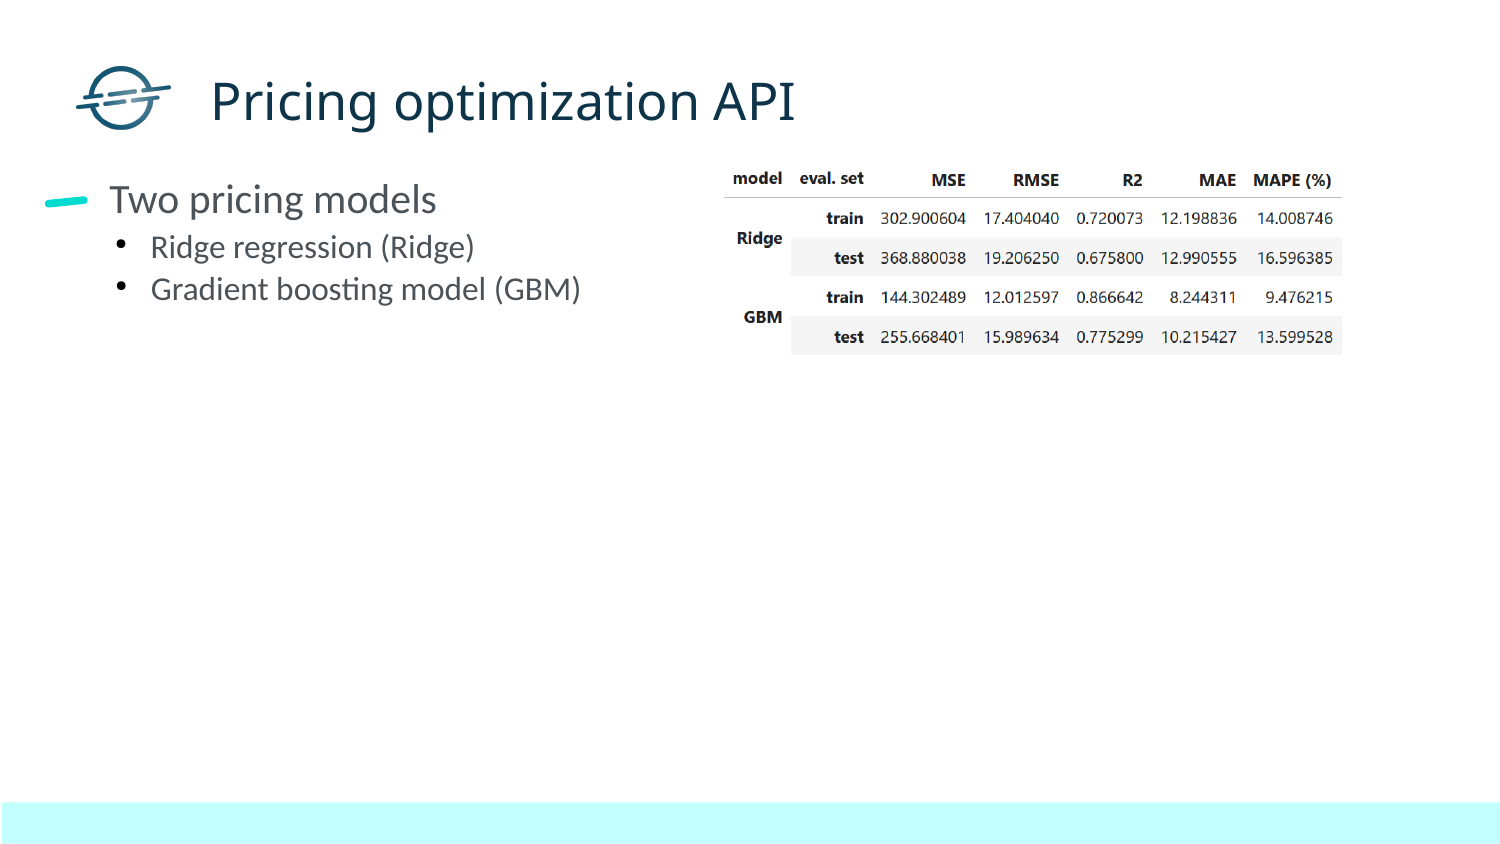

# Pricing optimization API
Two pricing models
Ridge regression (Ridge)
Gradient boosting model (GBM)